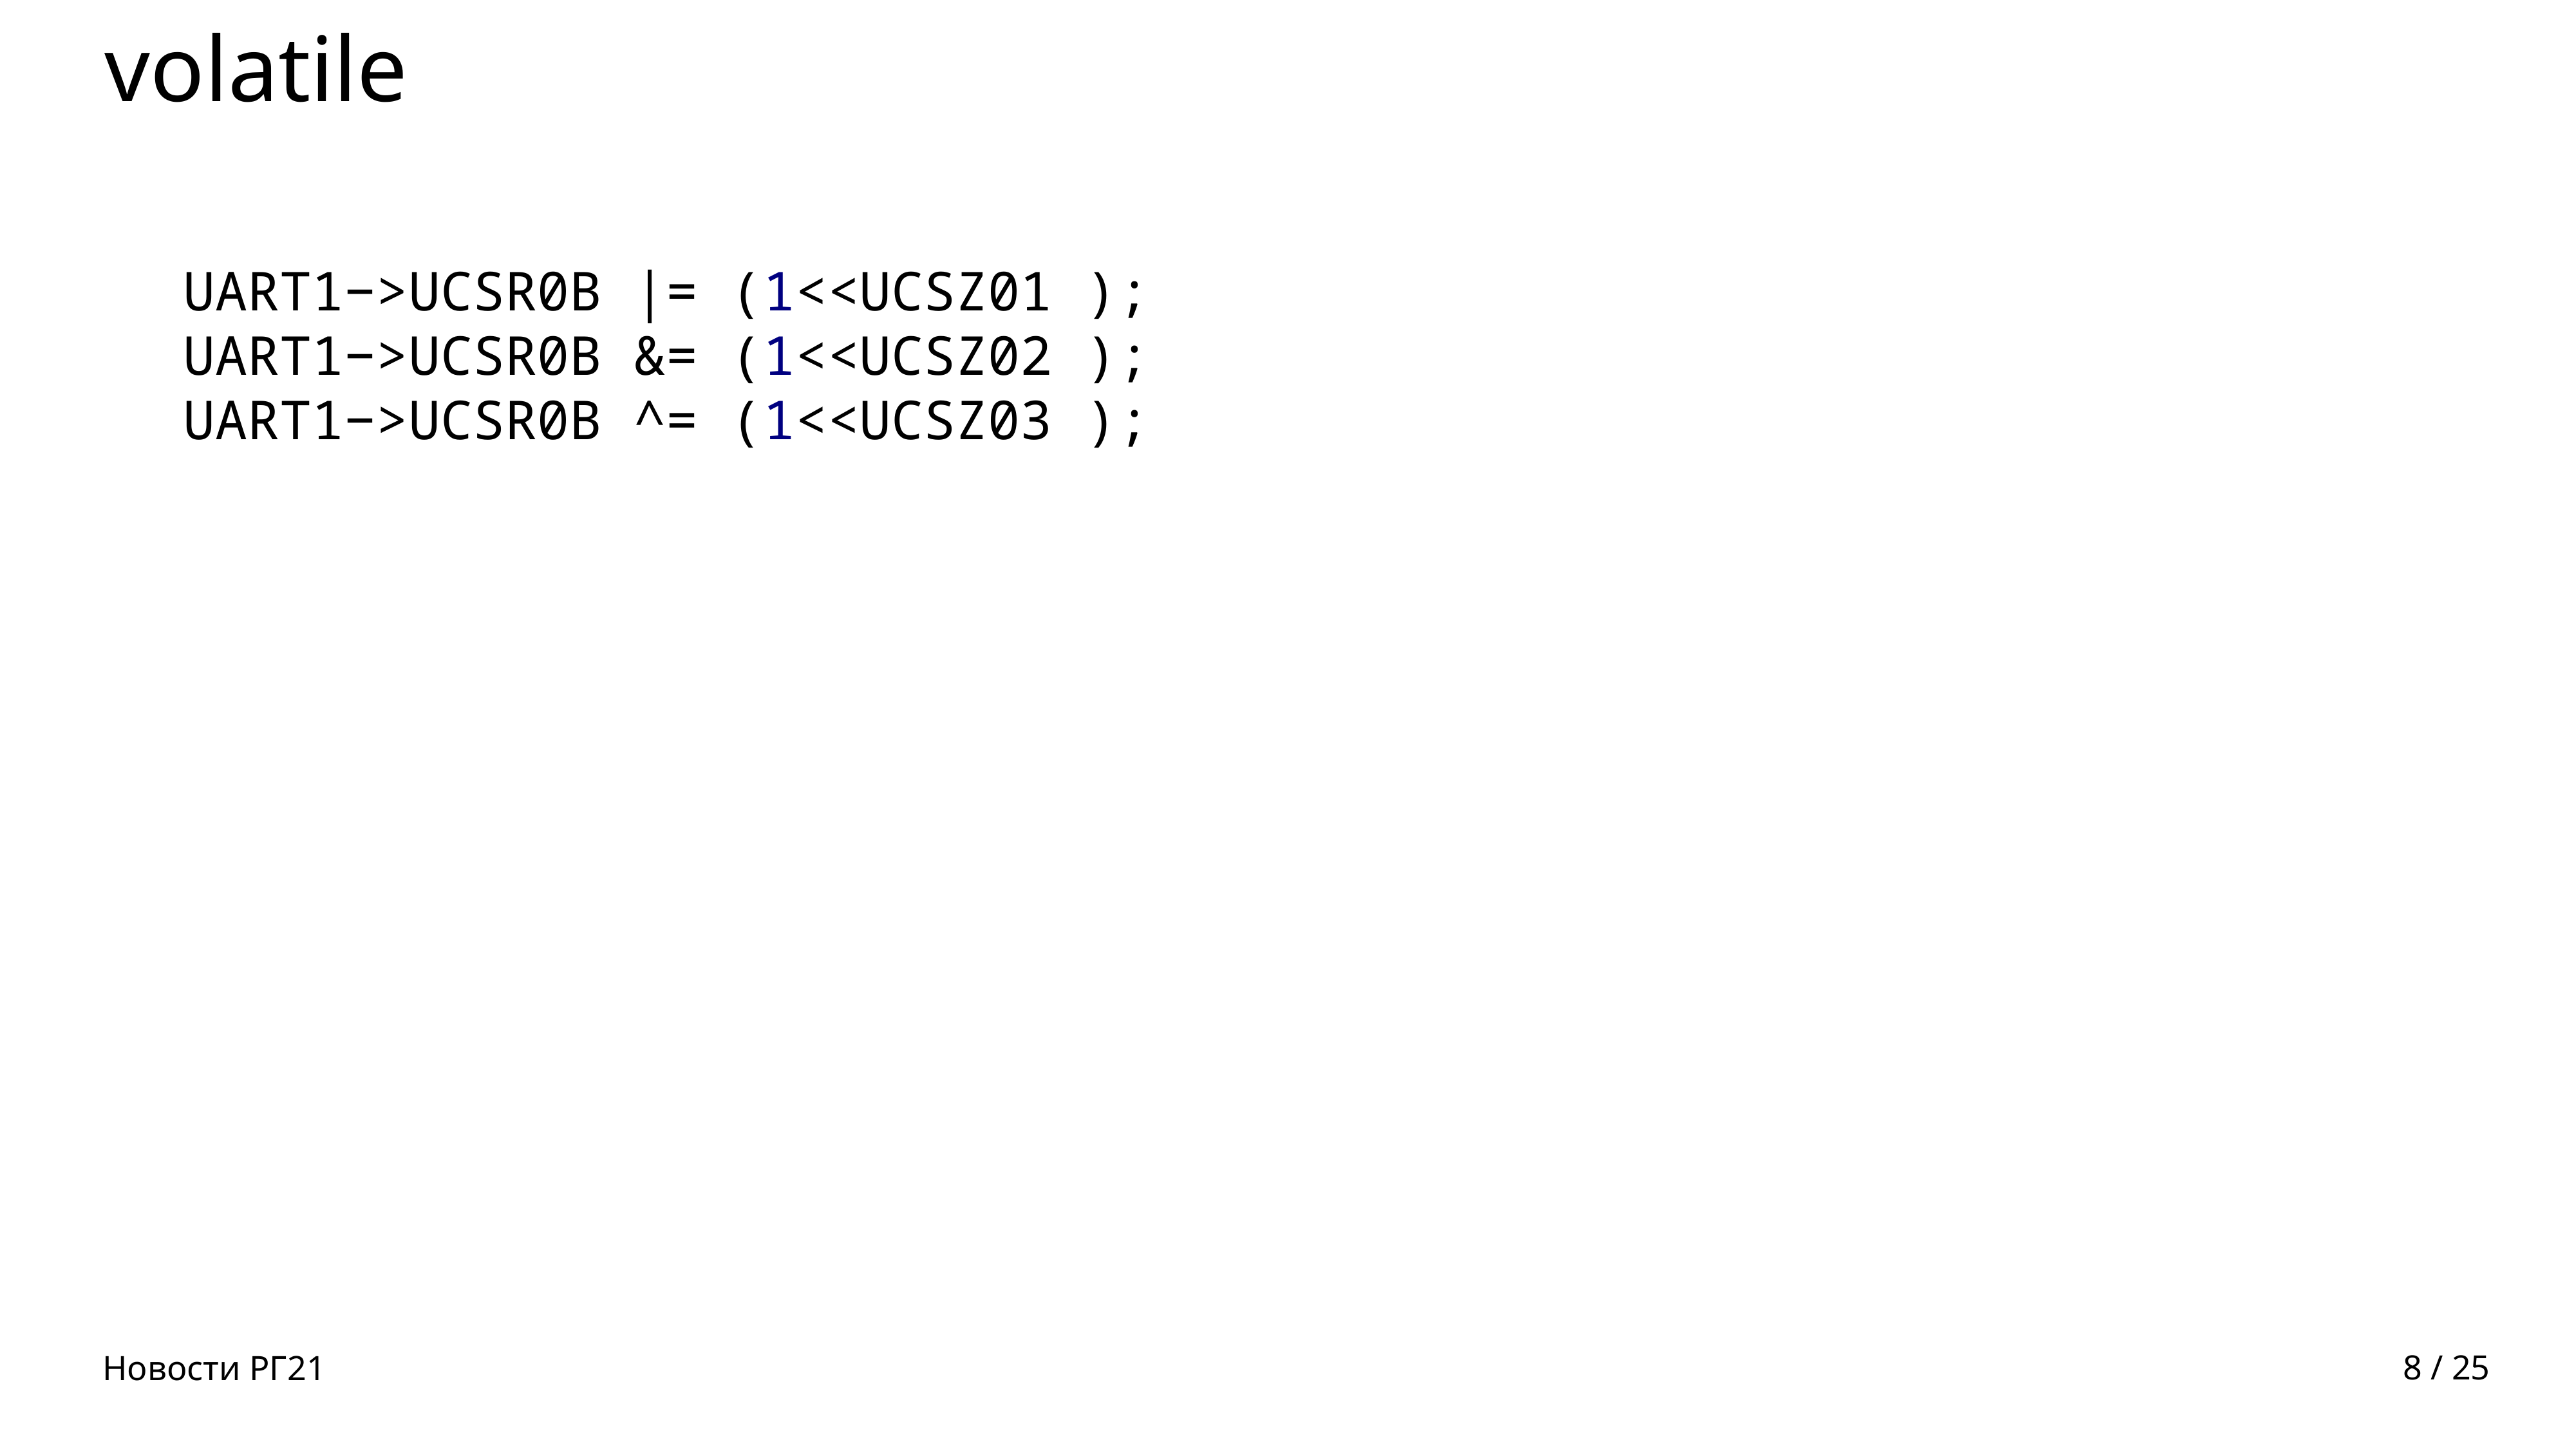

volatile
UART1−>UCSR0B |= (1<<UCSZ01 );
UART1−>UCSR0B &= (1<<UCSZ02 );
UART1−>UCSR0B ^= (1<<UCSZ03 );
# Новости РГ21